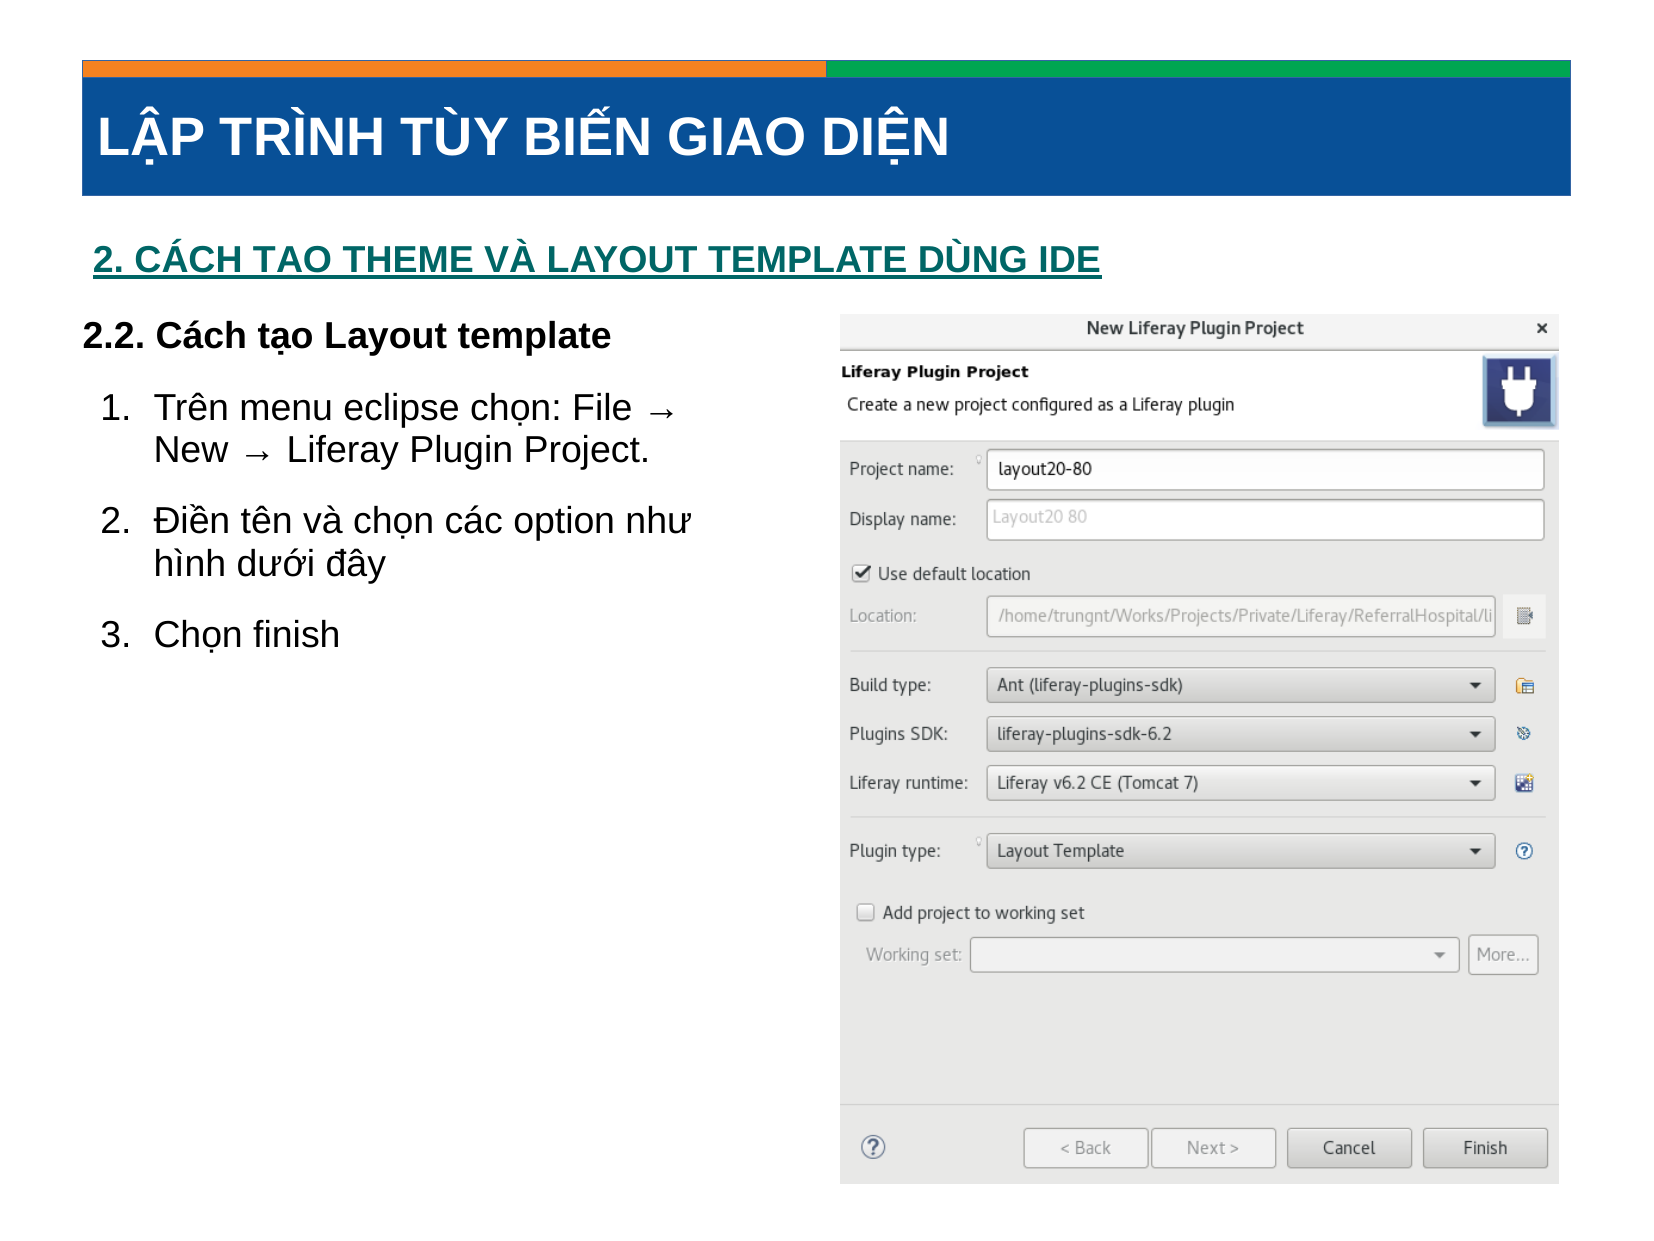

LẬP TRÌNH TÙY BIẾN GIAO DIỆN
2. CÁCH TẠO THEME VÀ LAYOUT TEMPLATE DÙNG IDE
2.2. Cách tạo Layout template
Trên menu eclipse chọn: File → New → Liferay Plugin Project.
Điền tên và chọn các option như hình dưới đây
Chọn finish
#